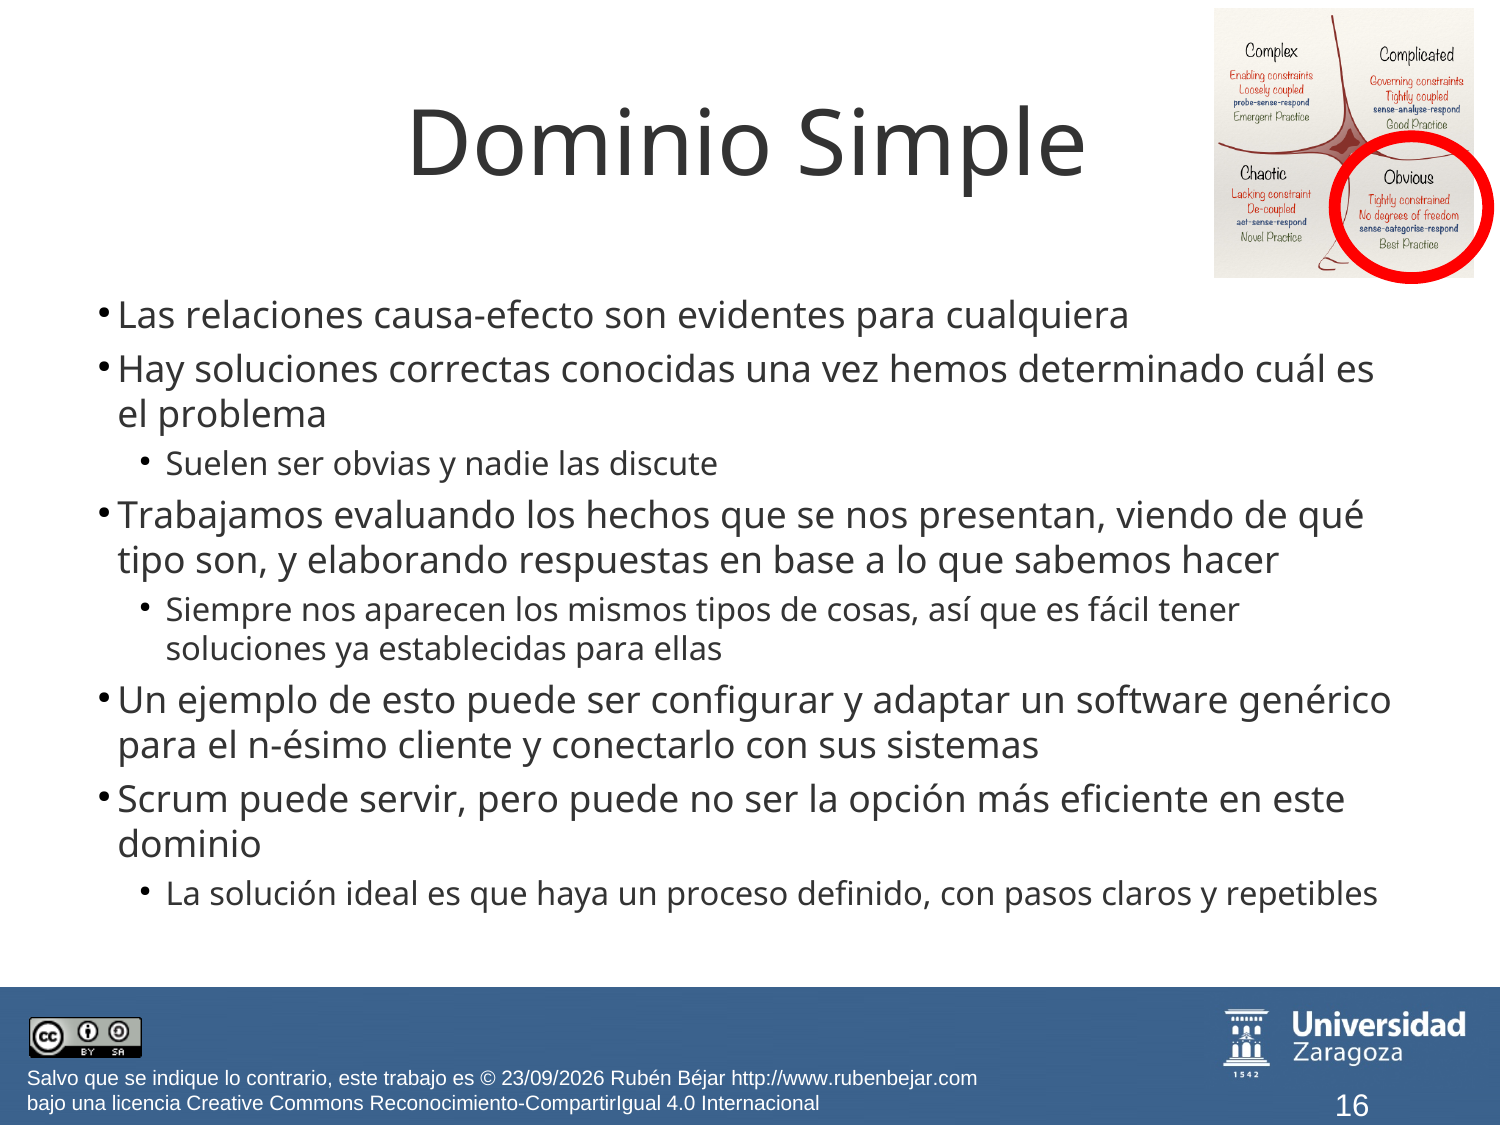

# Dominio Simple
Las relaciones causa-efecto son evidentes para cualquiera
Hay soluciones correctas conocidas una vez hemos determinado cuál es el problema
Suelen ser obvias y nadie las discute
Trabajamos evaluando los hechos que se nos presentan, viendo de qué tipo son, y elaborando respuestas en base a lo que sabemos hacer
Siempre nos aparecen los mismos tipos de cosas, así que es fácil tener soluciones ya establecidas para ellas
Un ejemplo de esto puede ser configurar y adaptar un software genérico para el n-ésimo cliente y conectarlo con sus sistemas
Scrum puede servir, pero puede no ser la opción más eficiente en este dominio
La solución ideal es que haya un proceso definido, con pasos claros y repetibles